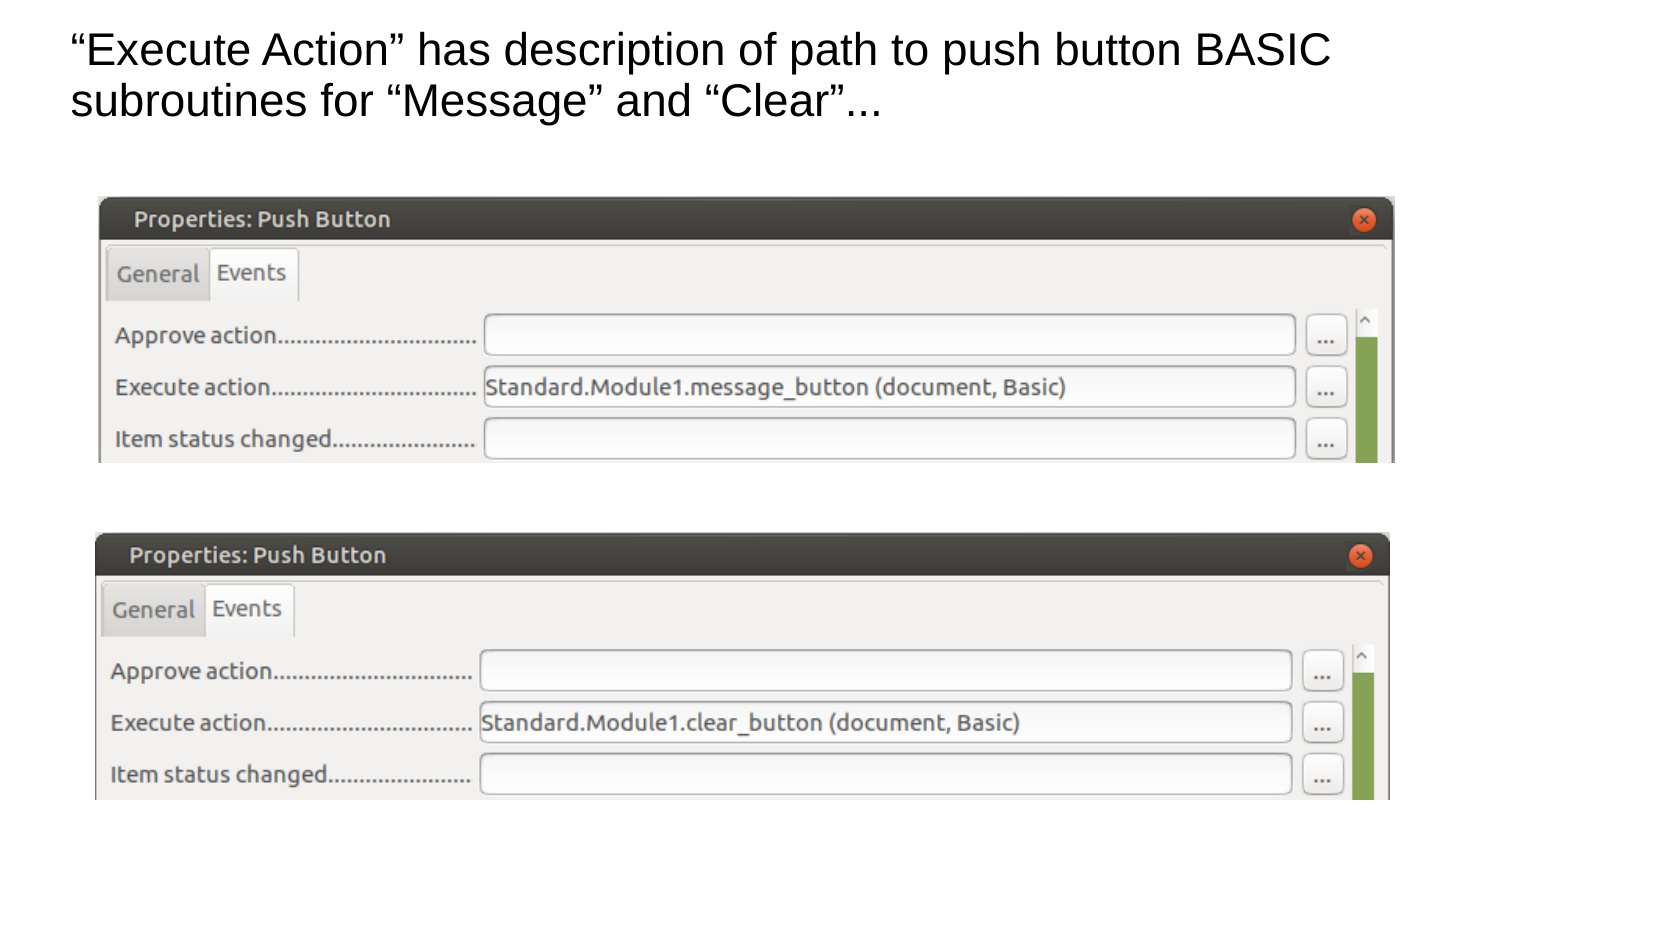

# “Execute Action” has description of path to push button BASIC subroutines for “Message” and “Clear”...